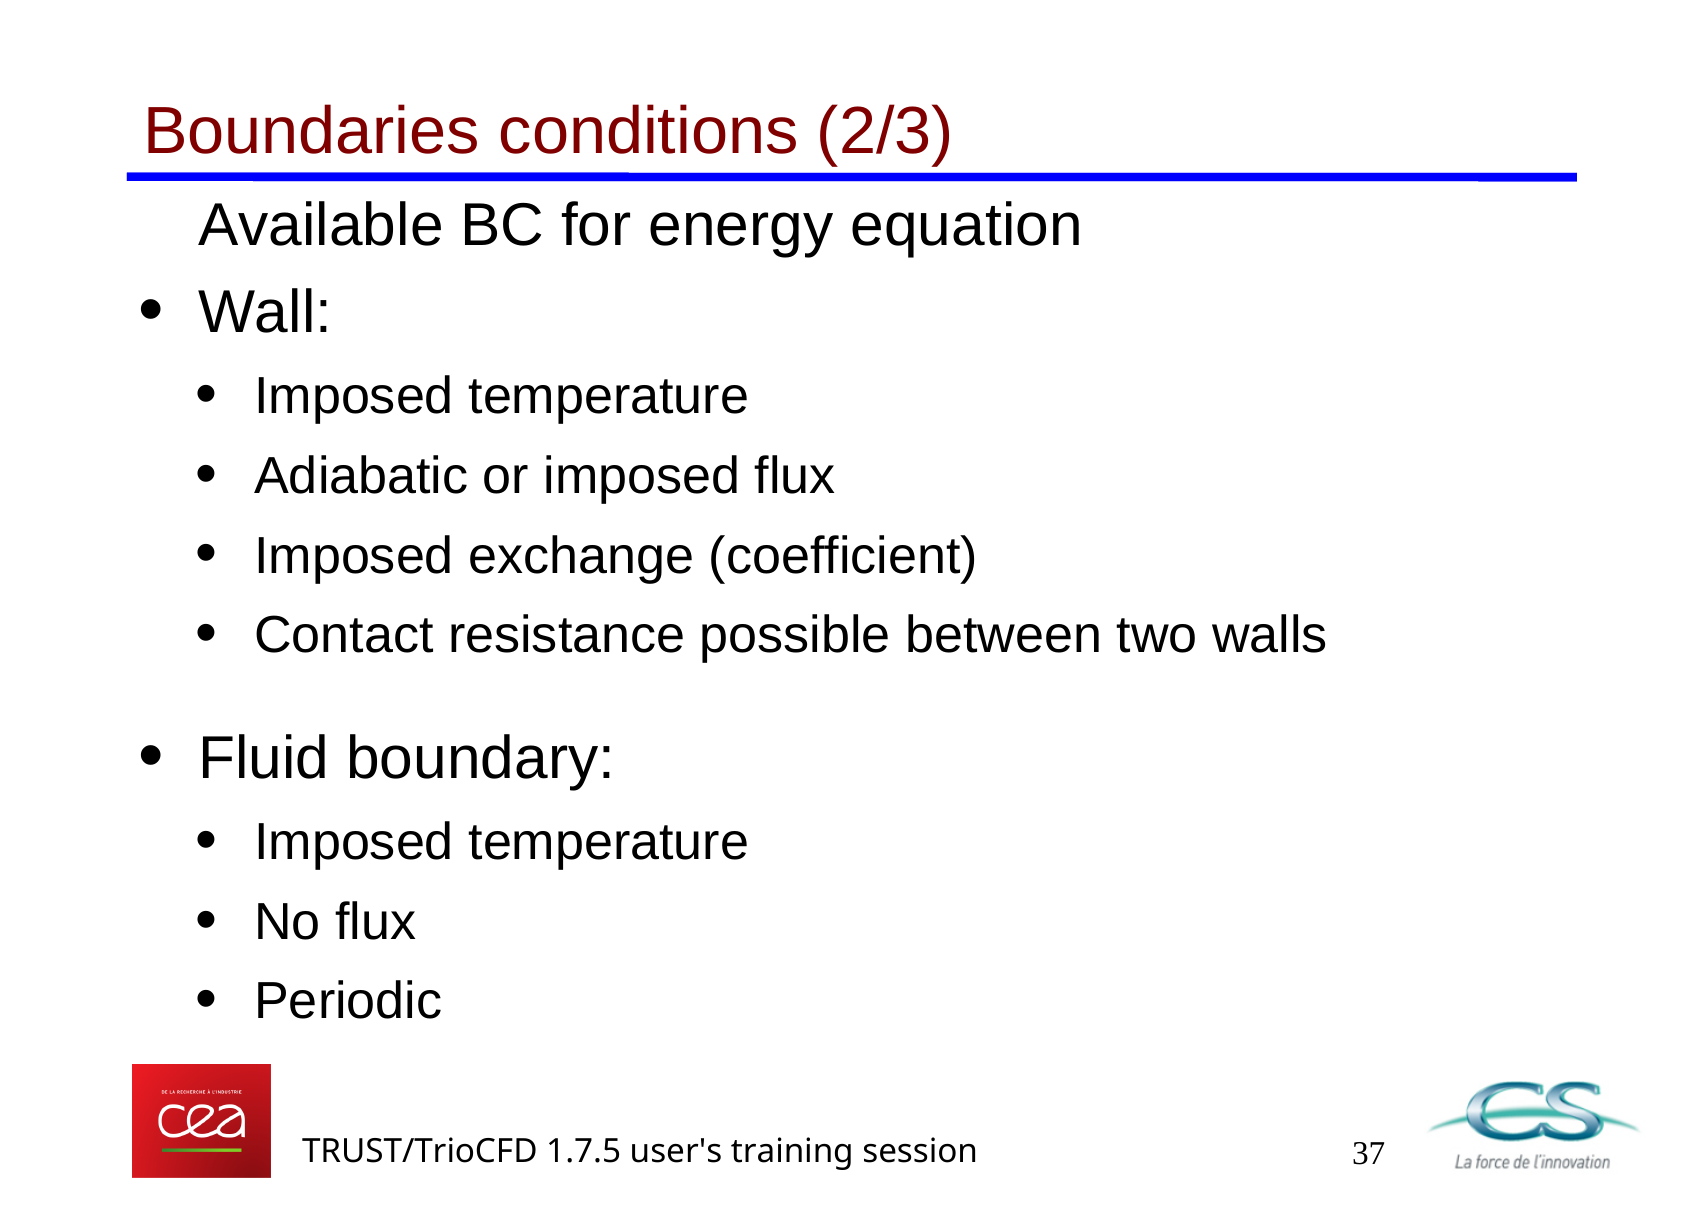

Boundaries conditions (2/3)
# Available BC for energy equation
Wall:
Imposed temperature
Adiabatic or imposed flux
Imposed exchange (coefficient)
Contact resistance possible between two walls
Fluid boundary:
Imposed temperature
No flux
Periodic
TRUST/TrioCFD 1.7.5 user's training session
37